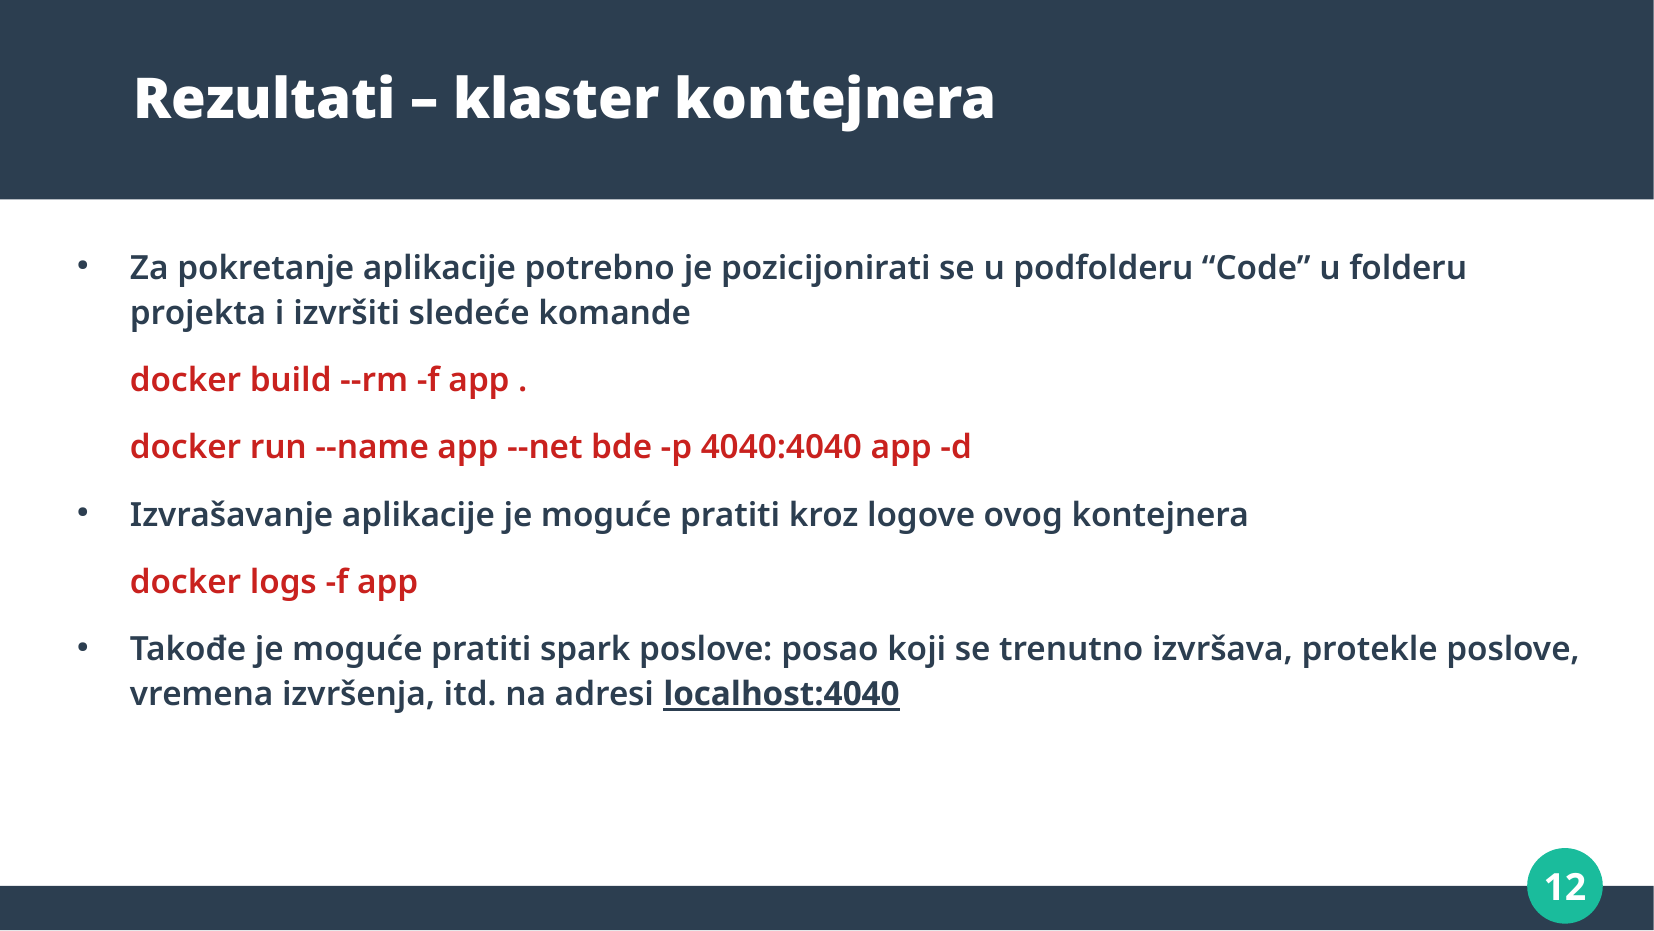

Rezultati – klaster kontejnera
# Za pokretanje aplikacije potrebno je pozicijonirati se u podfolderu “Code” u folderu projekta i izvršiti sledeće komande
docker build --rm -f app .
docker run --name app --net bde -p 4040:4040 app -d
Izvrašavanje aplikacije je moguće pratiti kroz logove ovog kontejnera
docker logs -f app
Takođe je moguće pratiti spark poslove: posao koji se trenutno izvršava, protekle poslove, vremena izvršenja, itd. na adresi localhost:4040